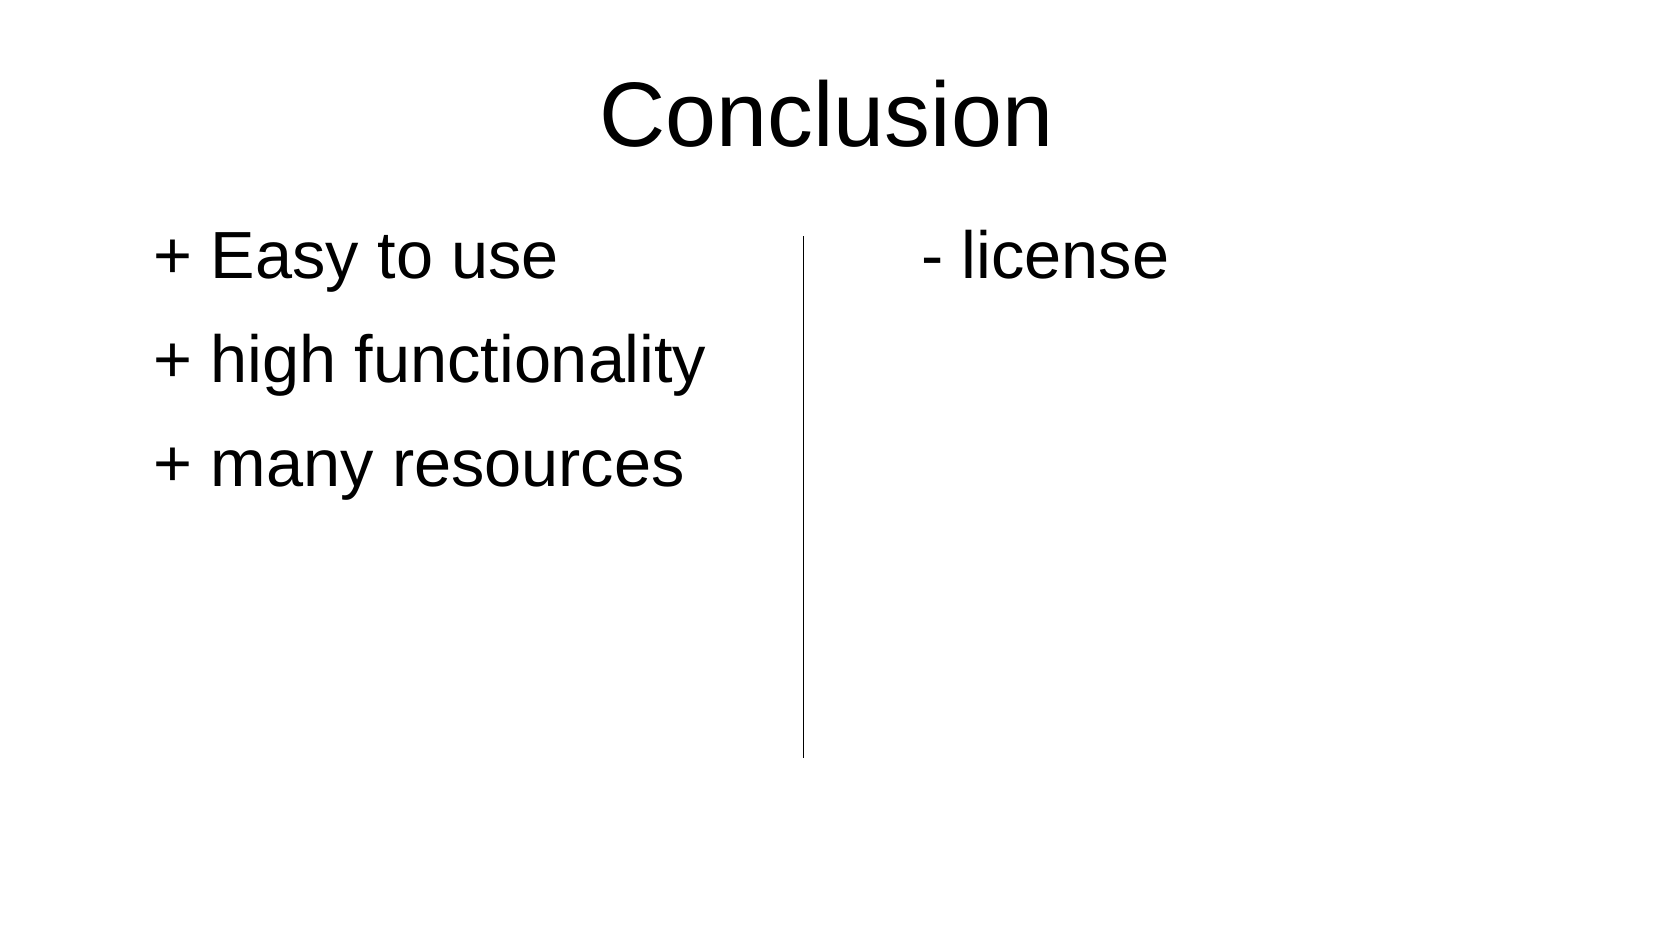

# Conclusion
+ Easy to use
+ high functionality
+ many resources
- license